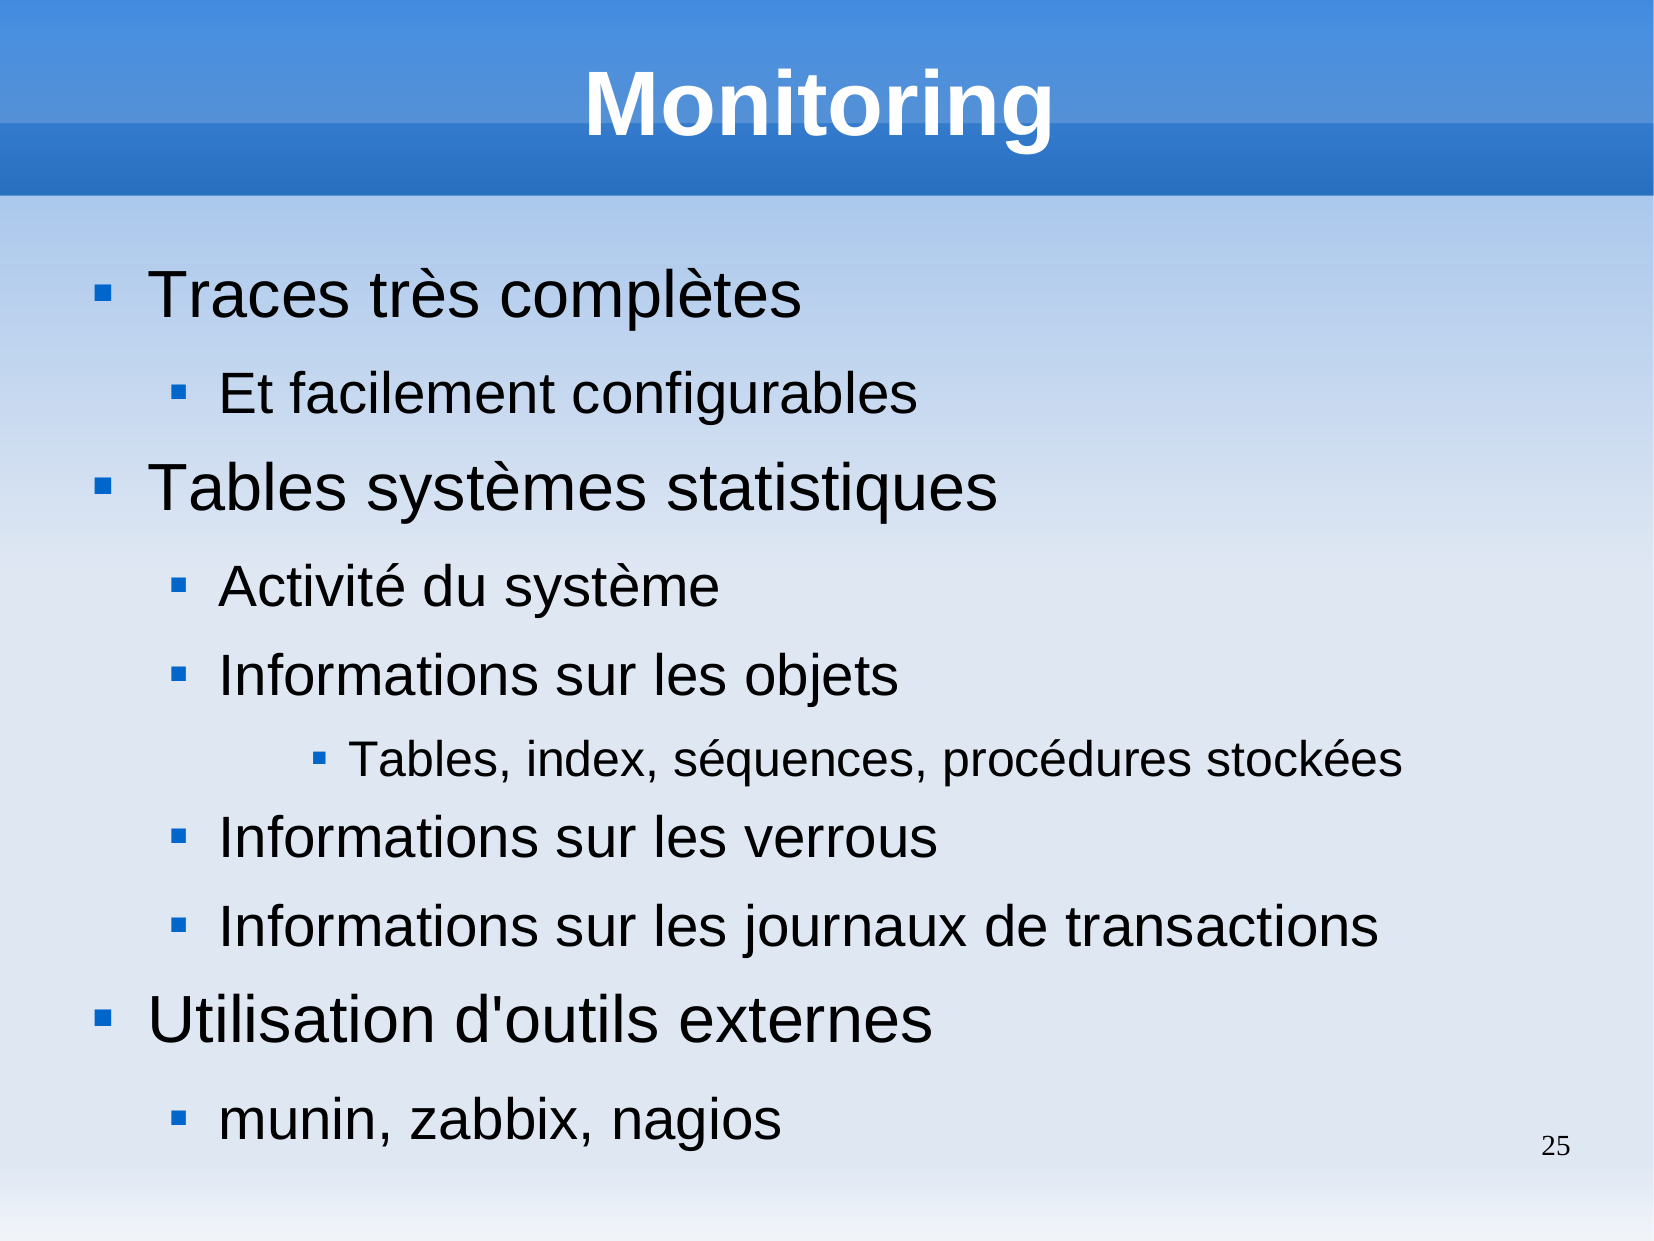

# Monitoring
Traces très complètes
Et facilement configurables
Tables systèmes statistiques
Activité du système
Informations sur les objets
Tables, index, séquences, procédures stockées
Informations sur les verrous
Informations sur les journaux de transactions
Utilisation d'outils externes
munin, zabbix, nagios
25